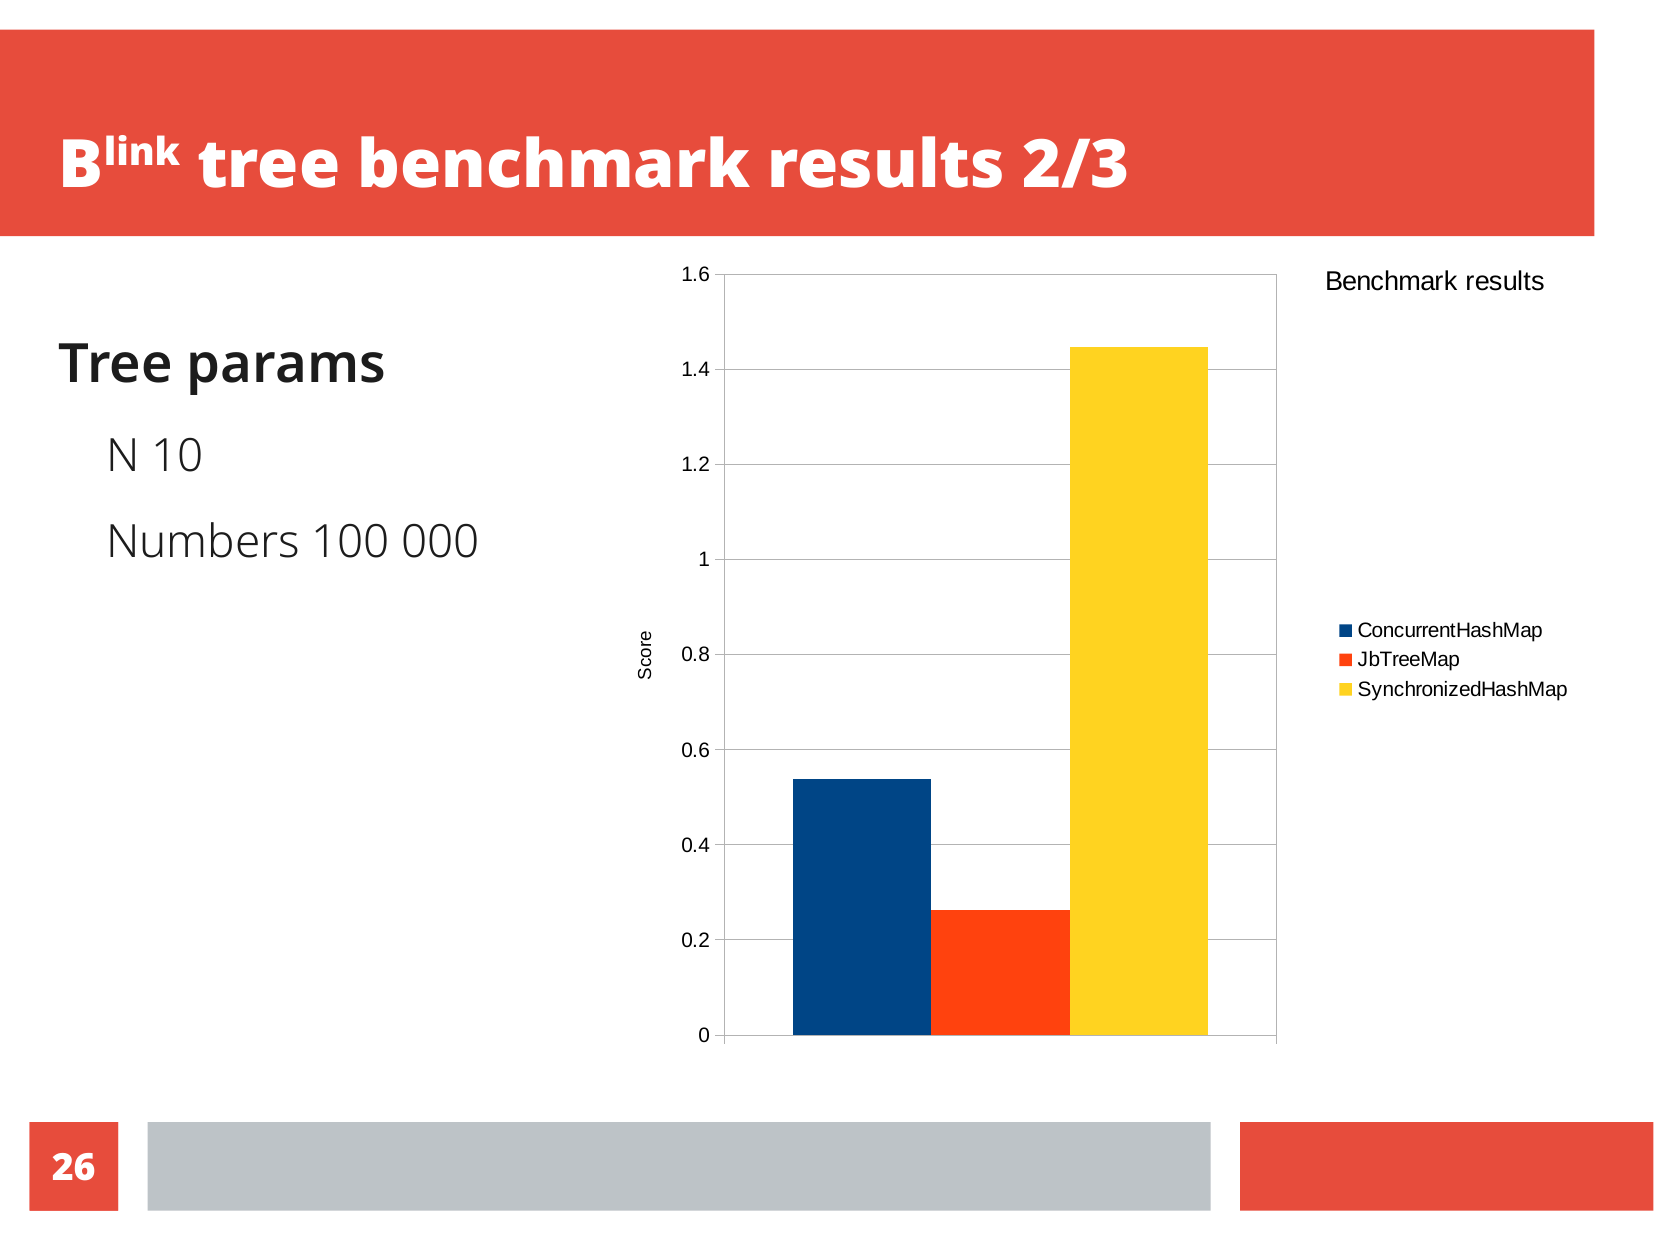

# Blink tree benchmark results 2/3
### Chart: Benchmark results
| Category | ConcurrentHashMap | JbTreeMap | SynchronizedHashMap |
|---|---|---|---|
| Score | 0.53896 | 0.262833 | 1.447959 |Tree params
N 10
Numbers 100 000
26